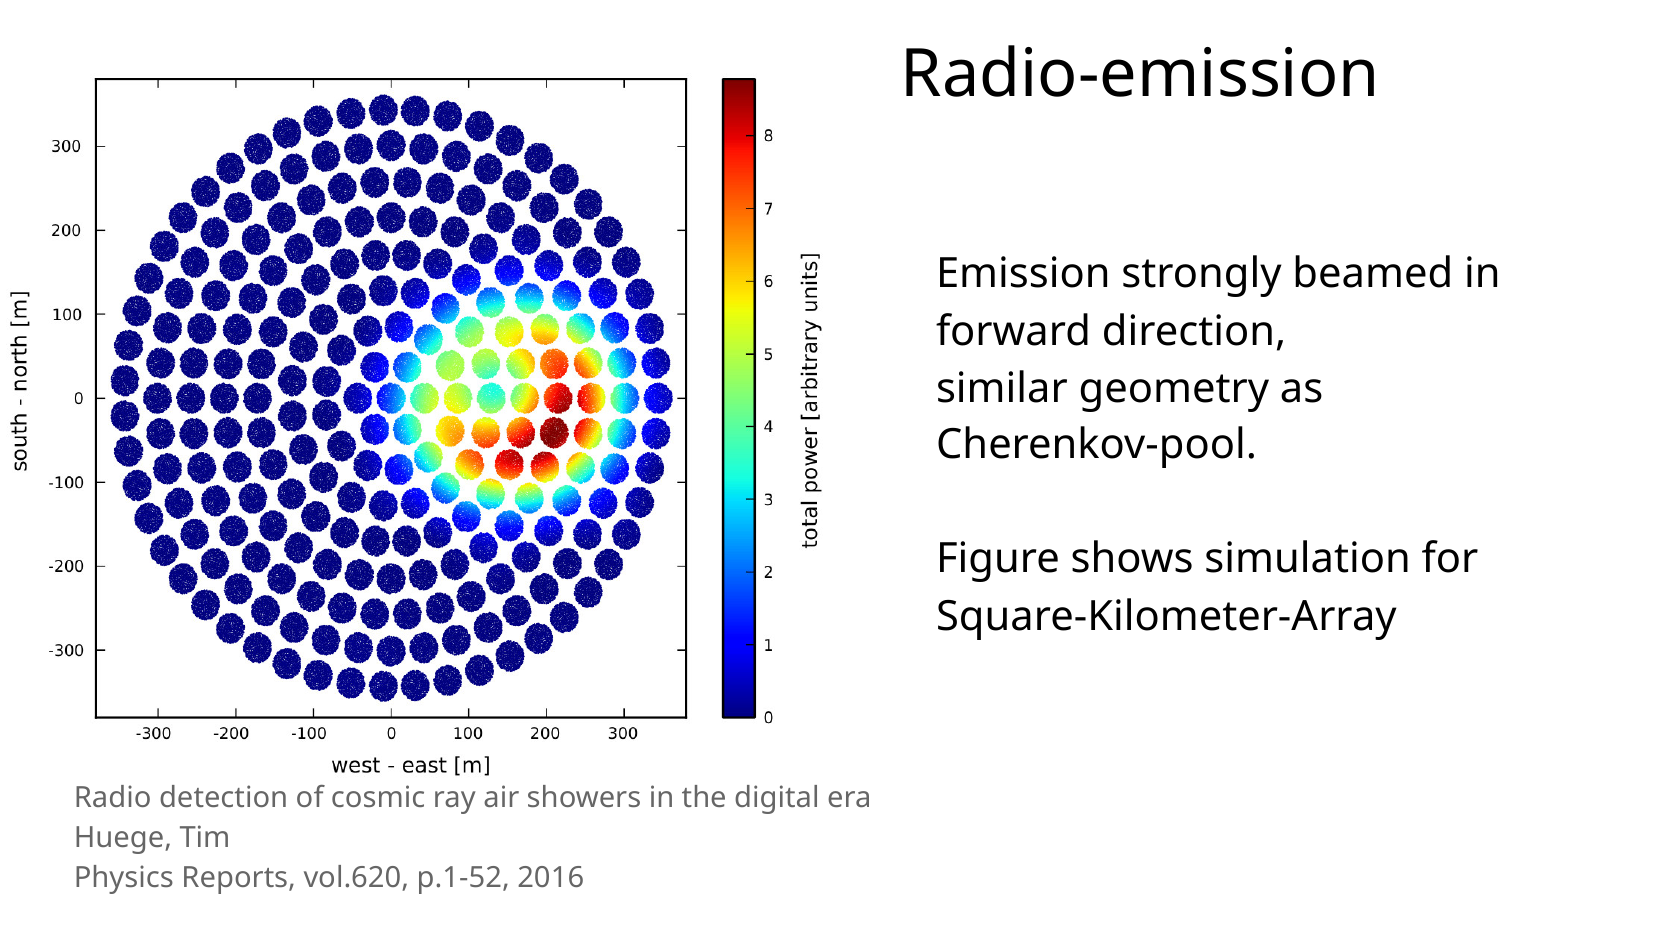

Radio-emission
Emission strongly beamed in forward direction,
similar geometry as Cherenkov-pool.
Figure shows simulation for Square-Kilometer-Array
Radio detection of cosmic ray air showers in the digital era
Huege, Tim
Physics Reports, vol.620, p.1-52, 2016